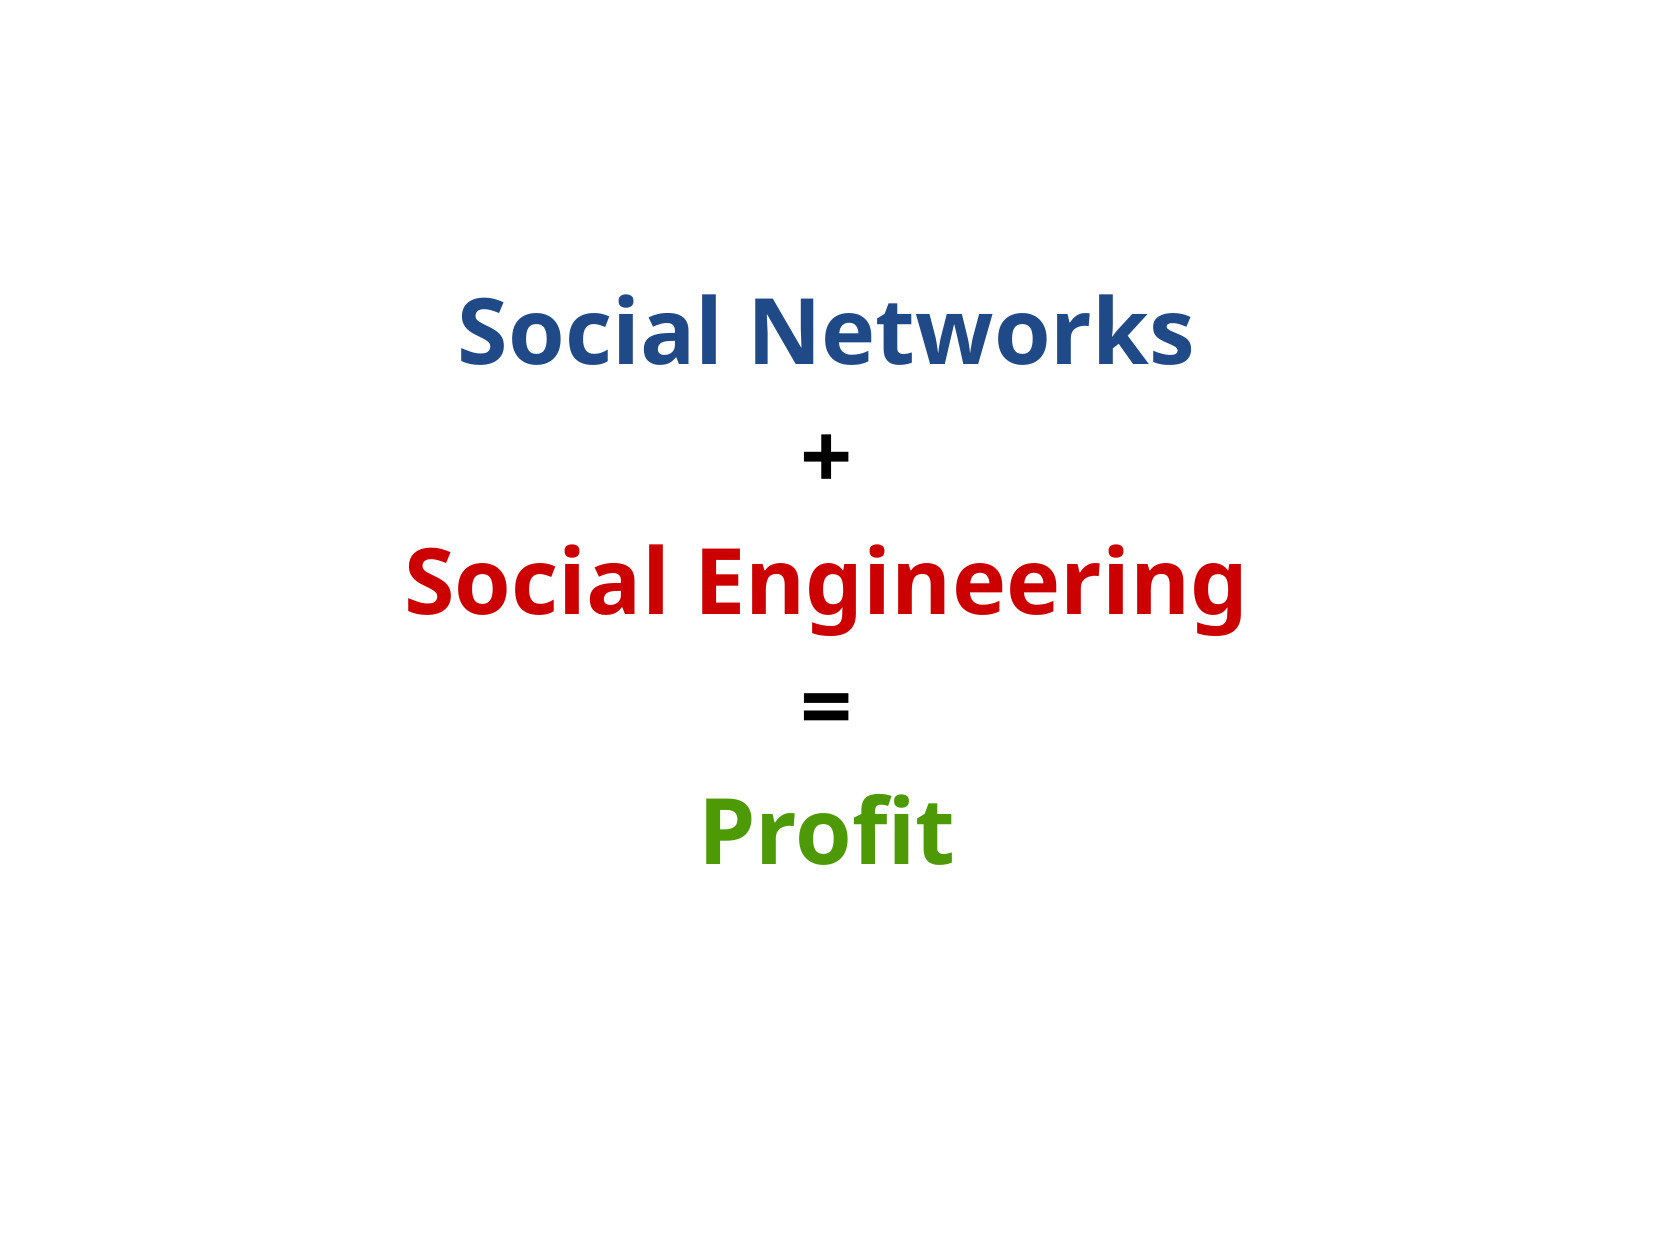

# Social Networks
+
Social Engineering
=
Profit